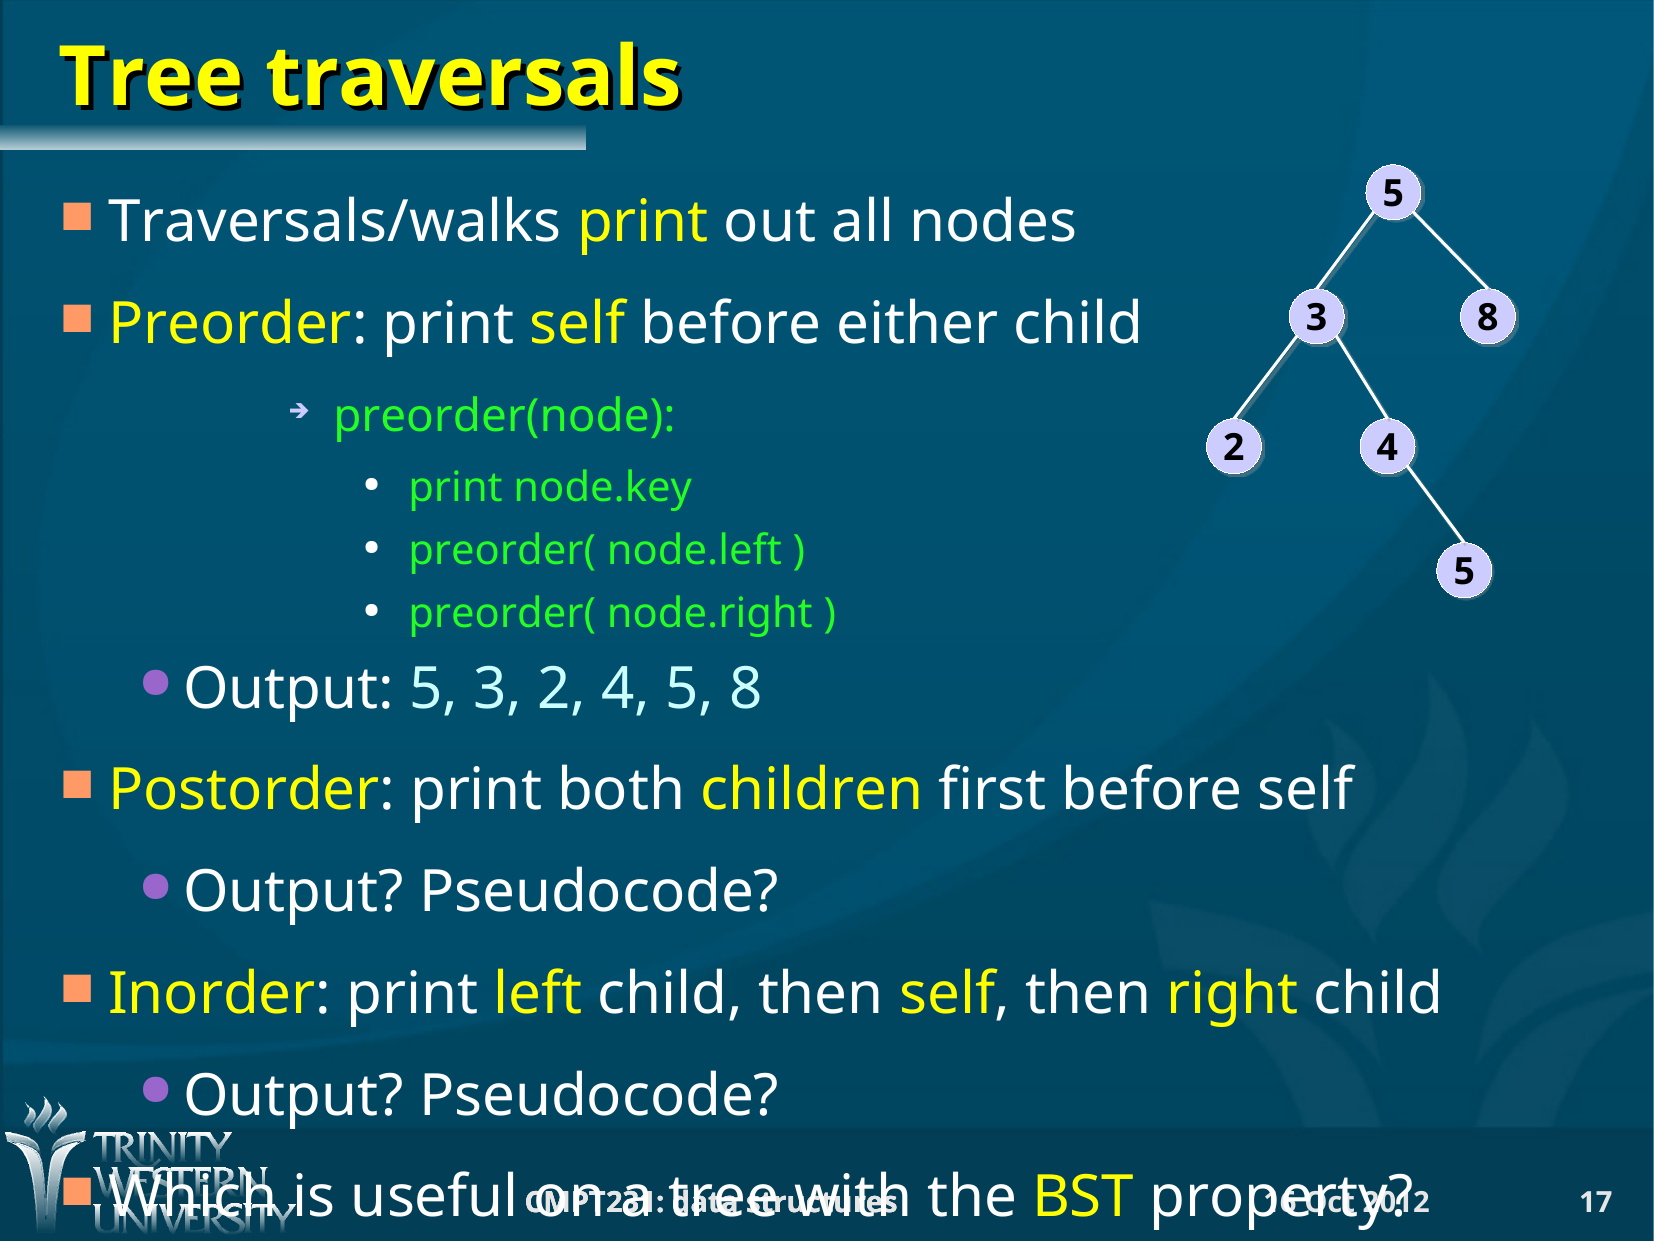

# Tree traversals
5
Traversals/walks print out all nodes
Preorder: print self before either child
preorder(node):
print node.key
preorder( node.left )
preorder( node.right )
Output: 5, 3, 2, 4, 5, 8
Postorder: print both children first before self
Output? Pseudocode?
Inorder: print left child, then self, then right child
Output? Pseudocode?
Which is useful on a tree with the BST property?
3
8
2
4
5
CMPT231: data structures
16 Oct 2012
17